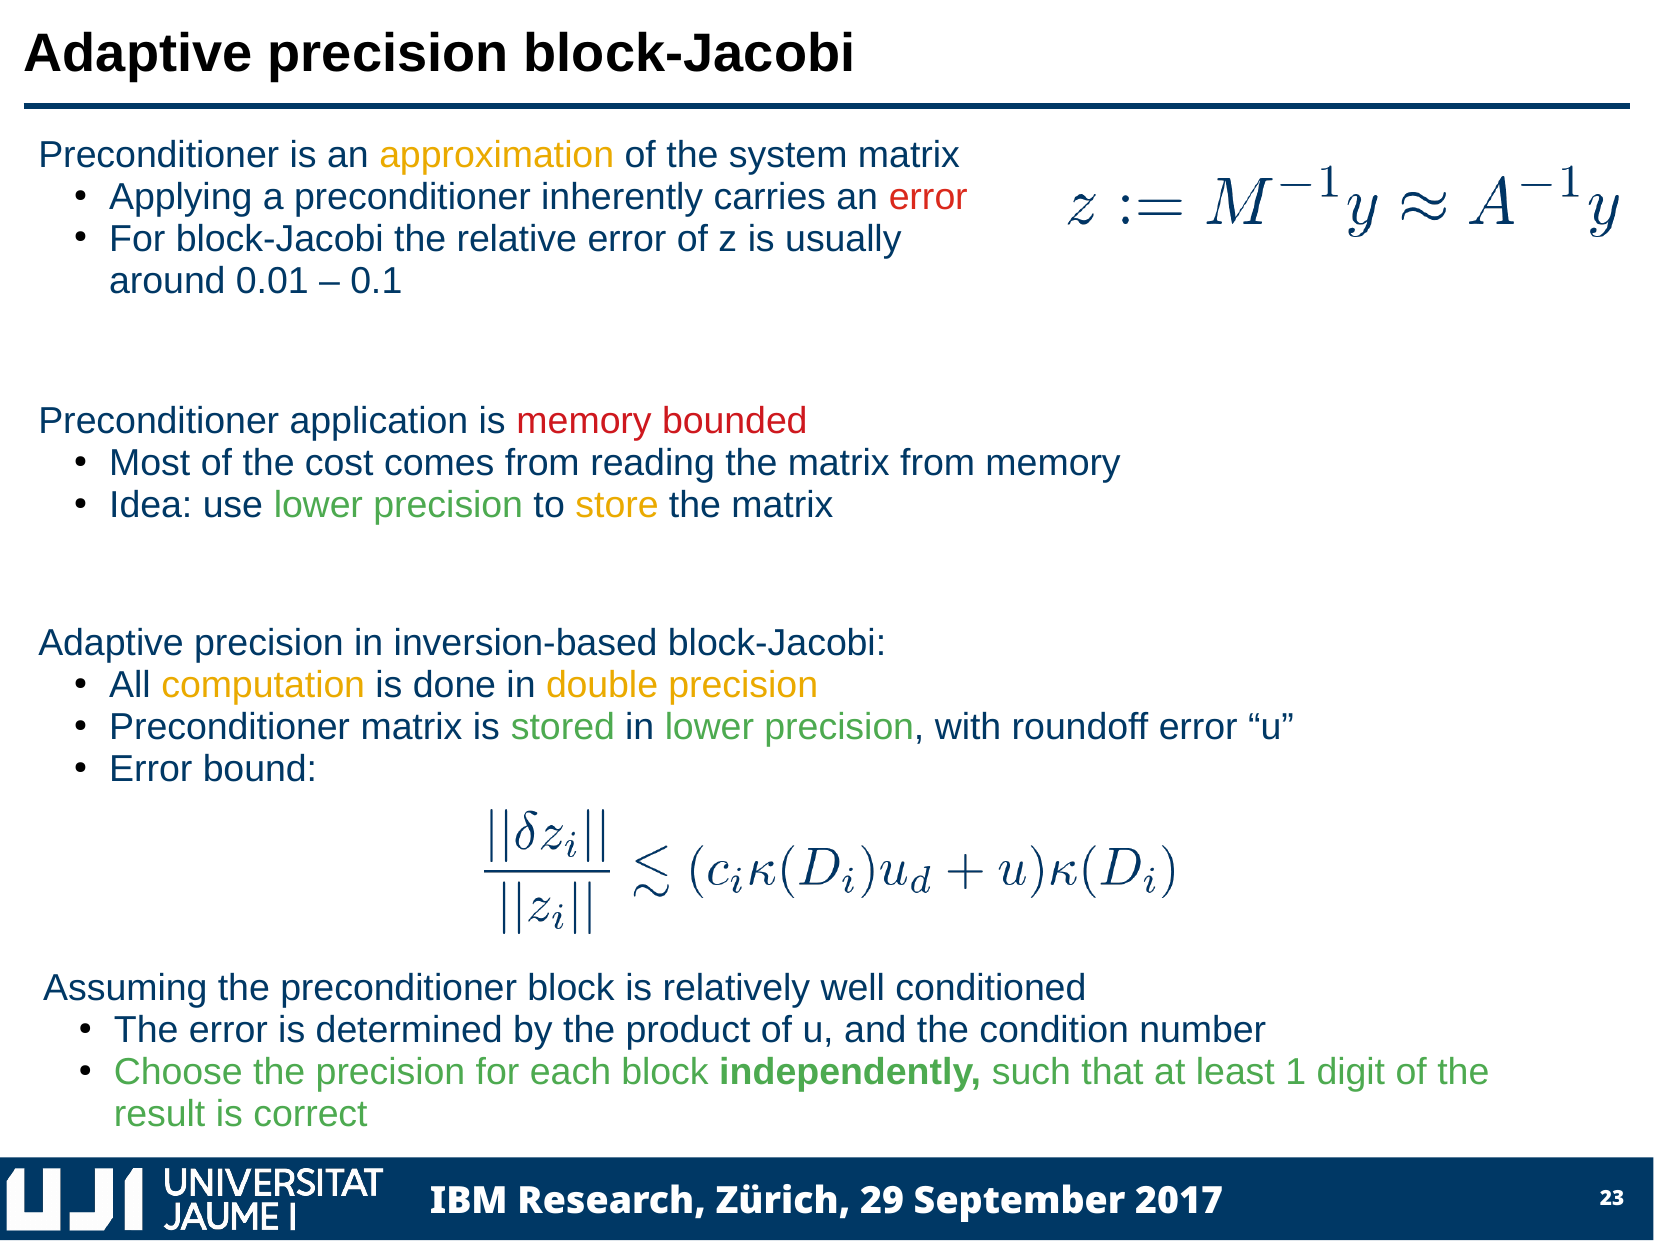

# Adaptive precision block-Jacobi
Preconditioner is an approximation of the system matrix
Applying a preconditioner inherently carries an error
For block-Jacobi the relative error of z is usually around 0.01 – 0.1
Preconditioner application is memory bounded
Most of the cost comes from reading the matrix from memory
Idea: use lower precision to store the matrix
Adaptive precision in inversion-based block-Jacobi:
All computation is done in double precision
Preconditioner matrix is stored in lower precision, with roundoff error “u”
Error bound:
Assuming the preconditioner block is relatively well conditioned
The error is determined by the product of u, and the condition number
Choose the precision for each block independently, such that at least 1 digit of the result is correct
IBM Research, Zürich, 29 September 2017
23